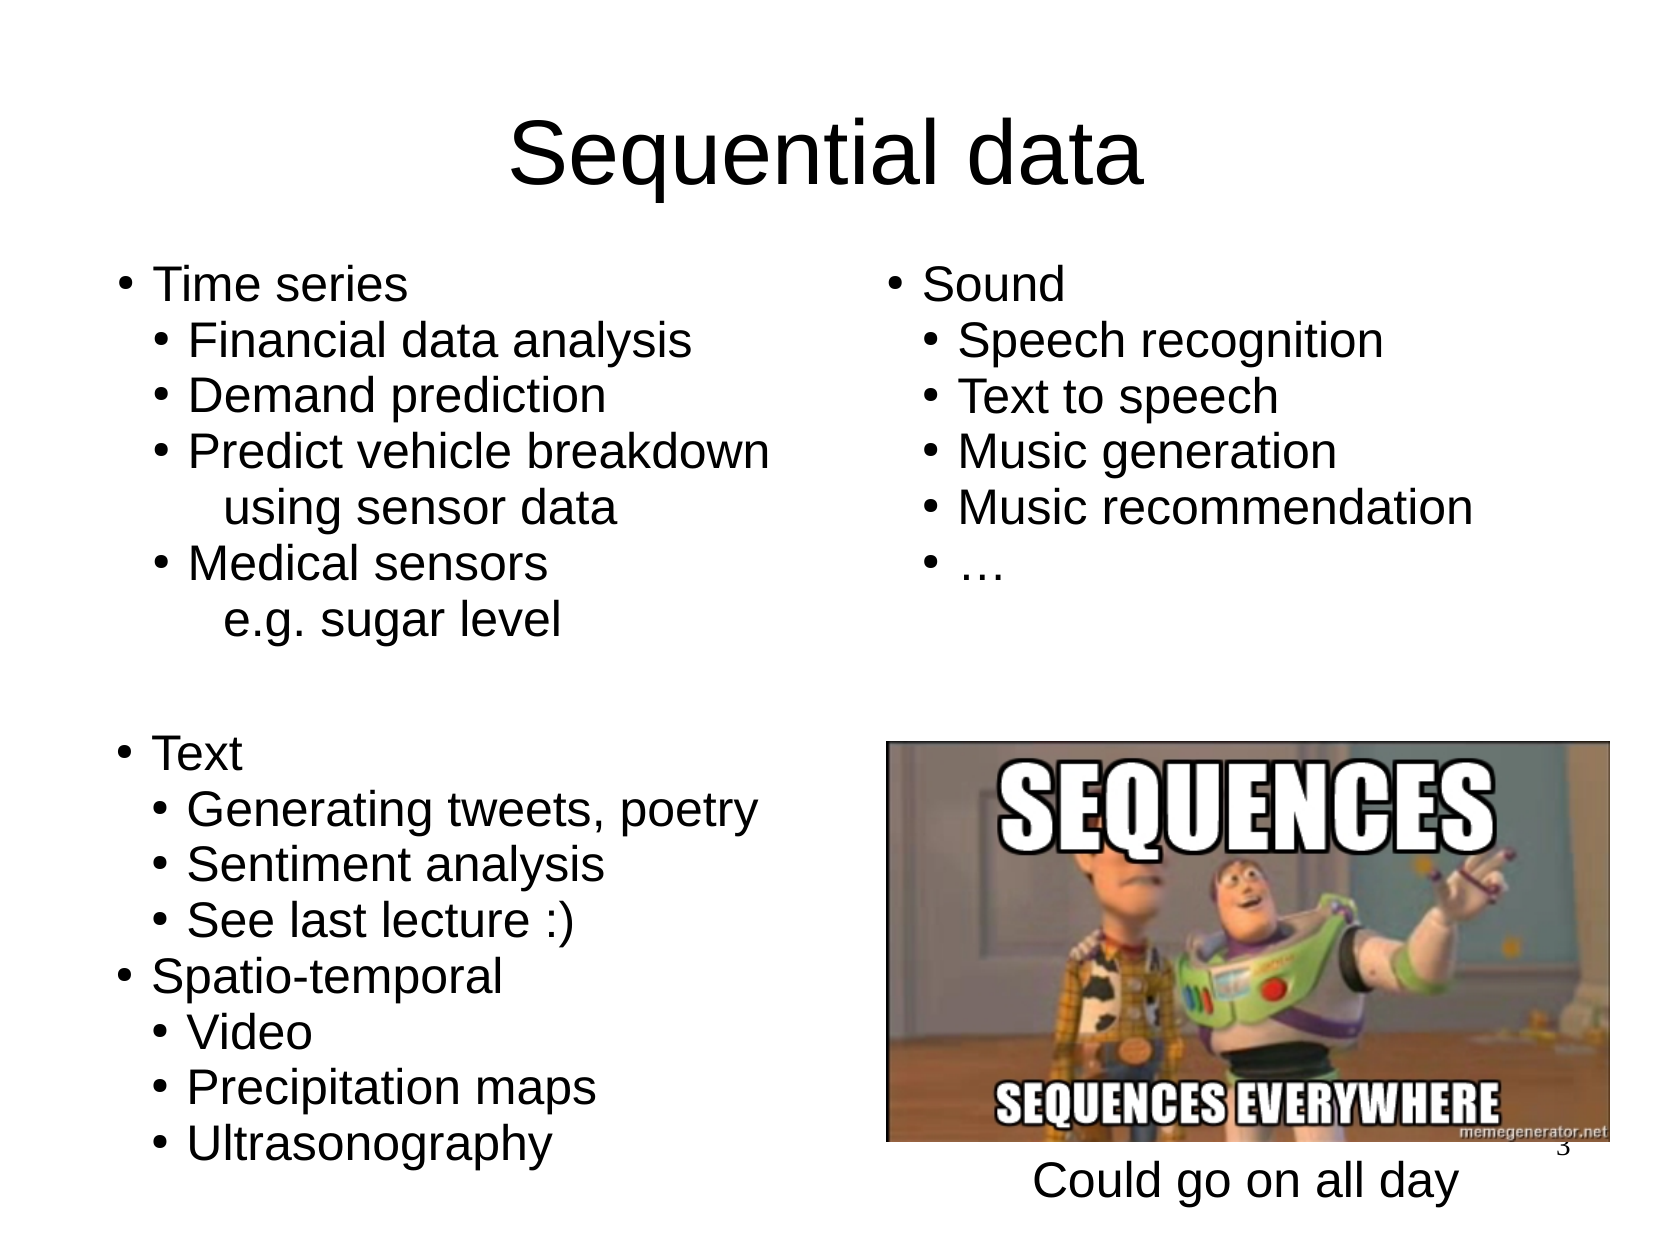

# Sequential data
Time series
Financial data analysis
Demand prediction
Predict vehicle breakdown
using sensor data
Medical sensors
e.g. sugar level
Sound
Speech recognition
Text to speech
Music generation
Music recommendation
…
Text
Generating tweets, poetry
Sentiment analysis
See last lecture :)
Spatio-temporal
Video
Precipitation maps
Ultrasonography
3
Could go on all day